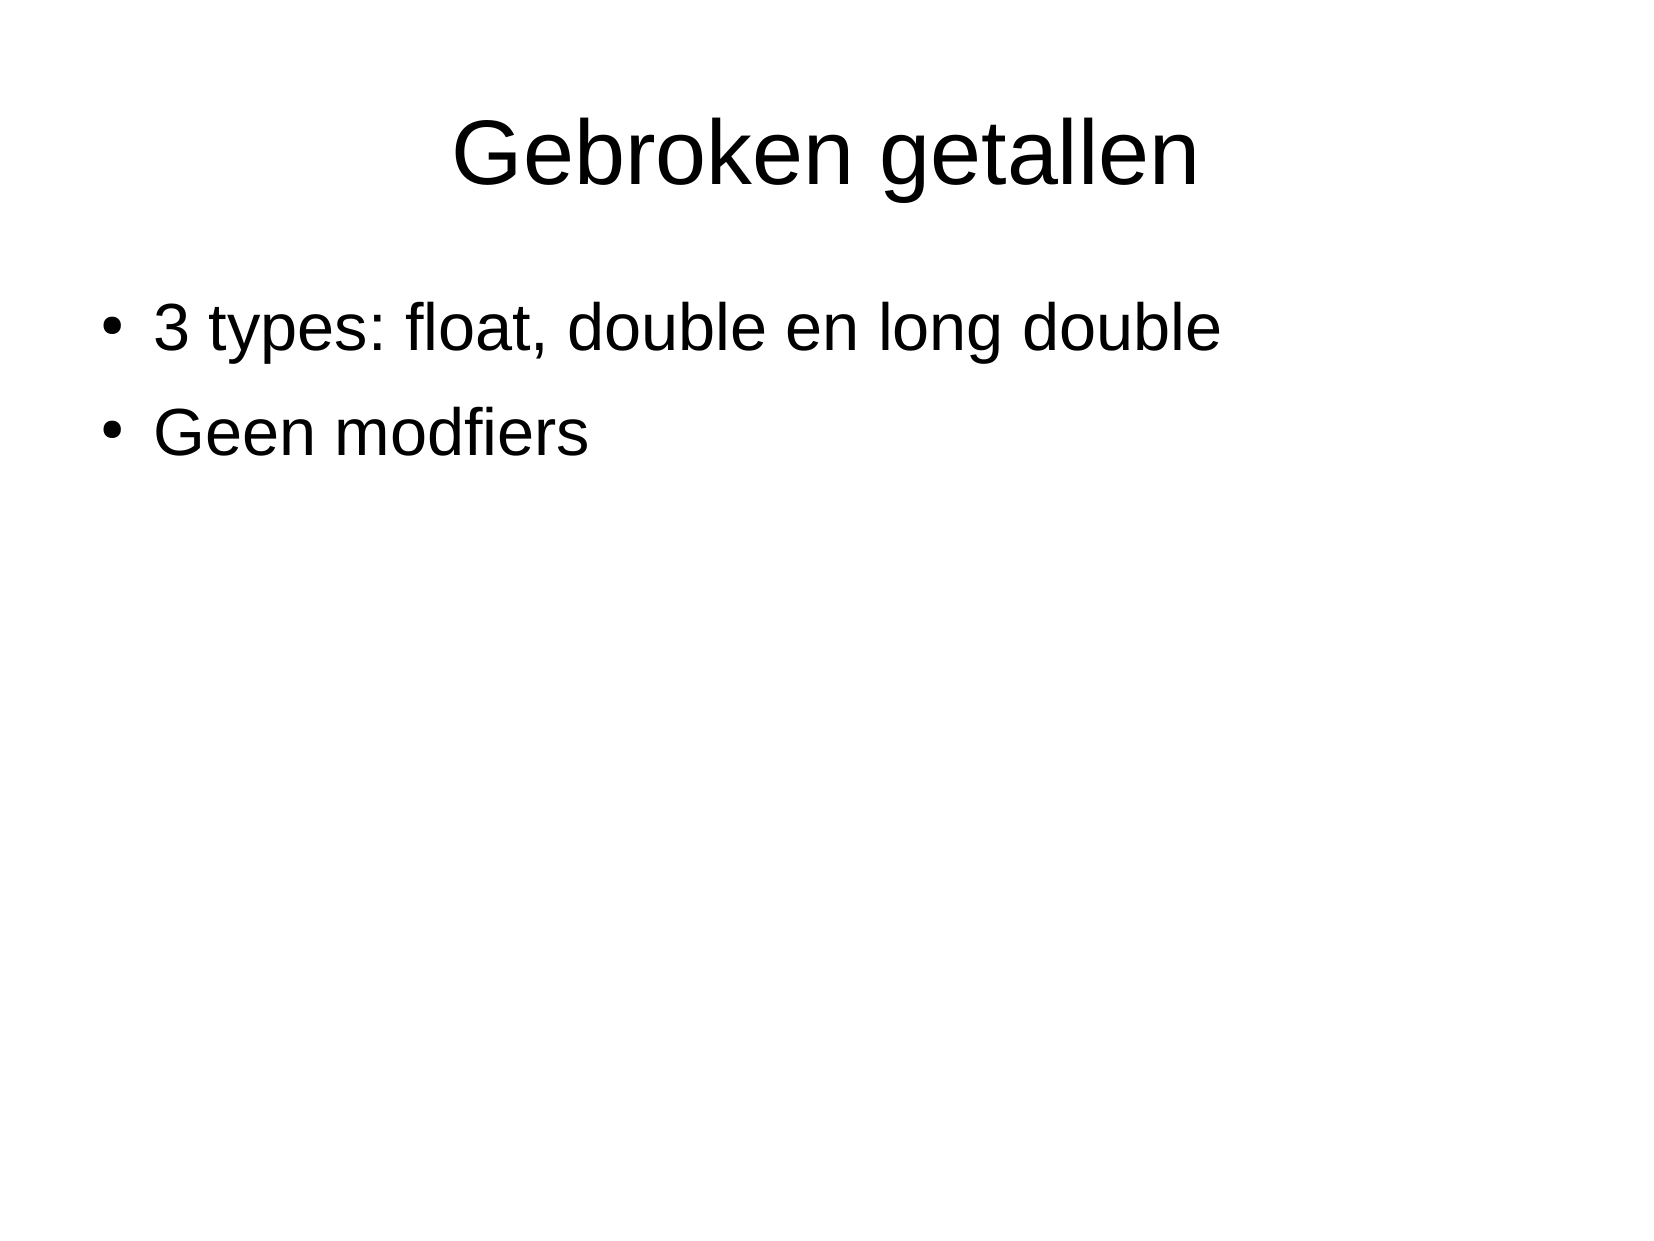

# Gebroken getallen
3 types: float, double en long double
Geen modfiers